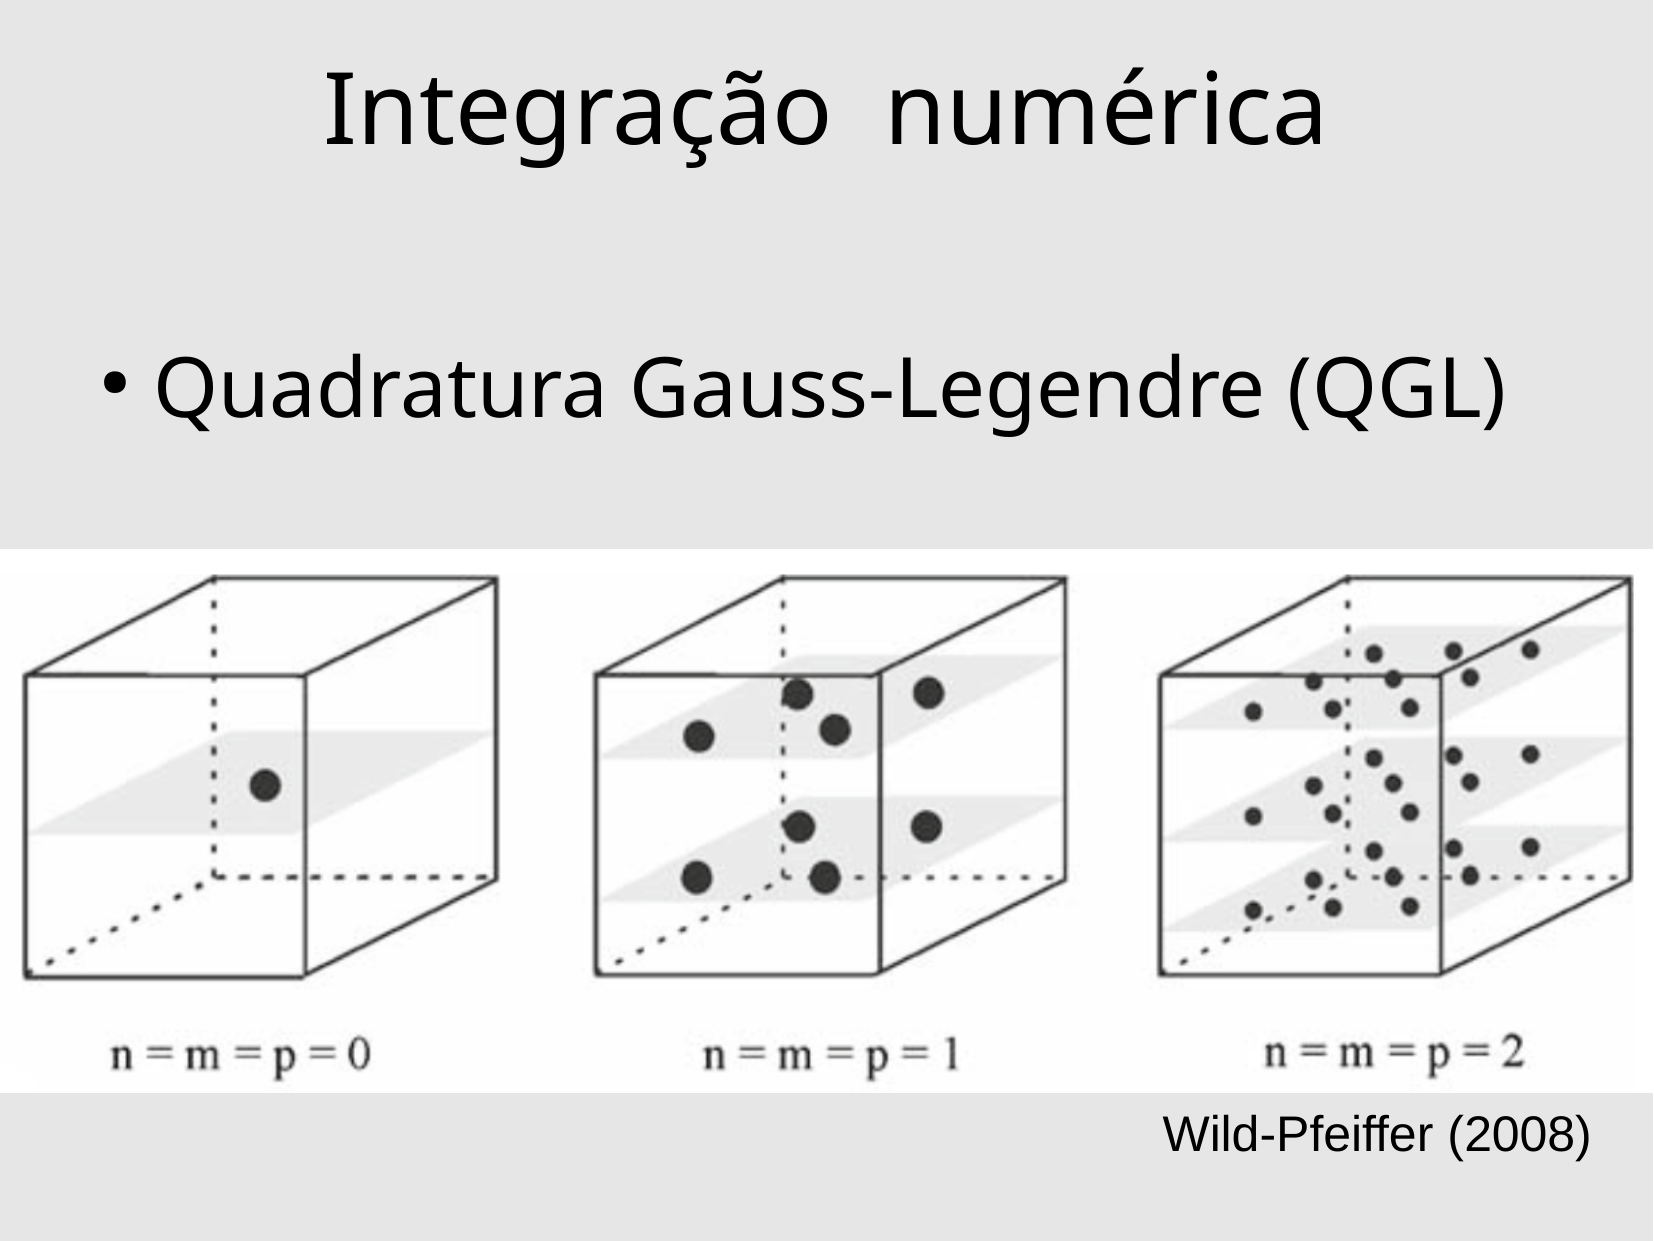

# Integração numérica
Quadratura Gauss-Legendre (QGL)
Wild-Pfeiffer (2008)